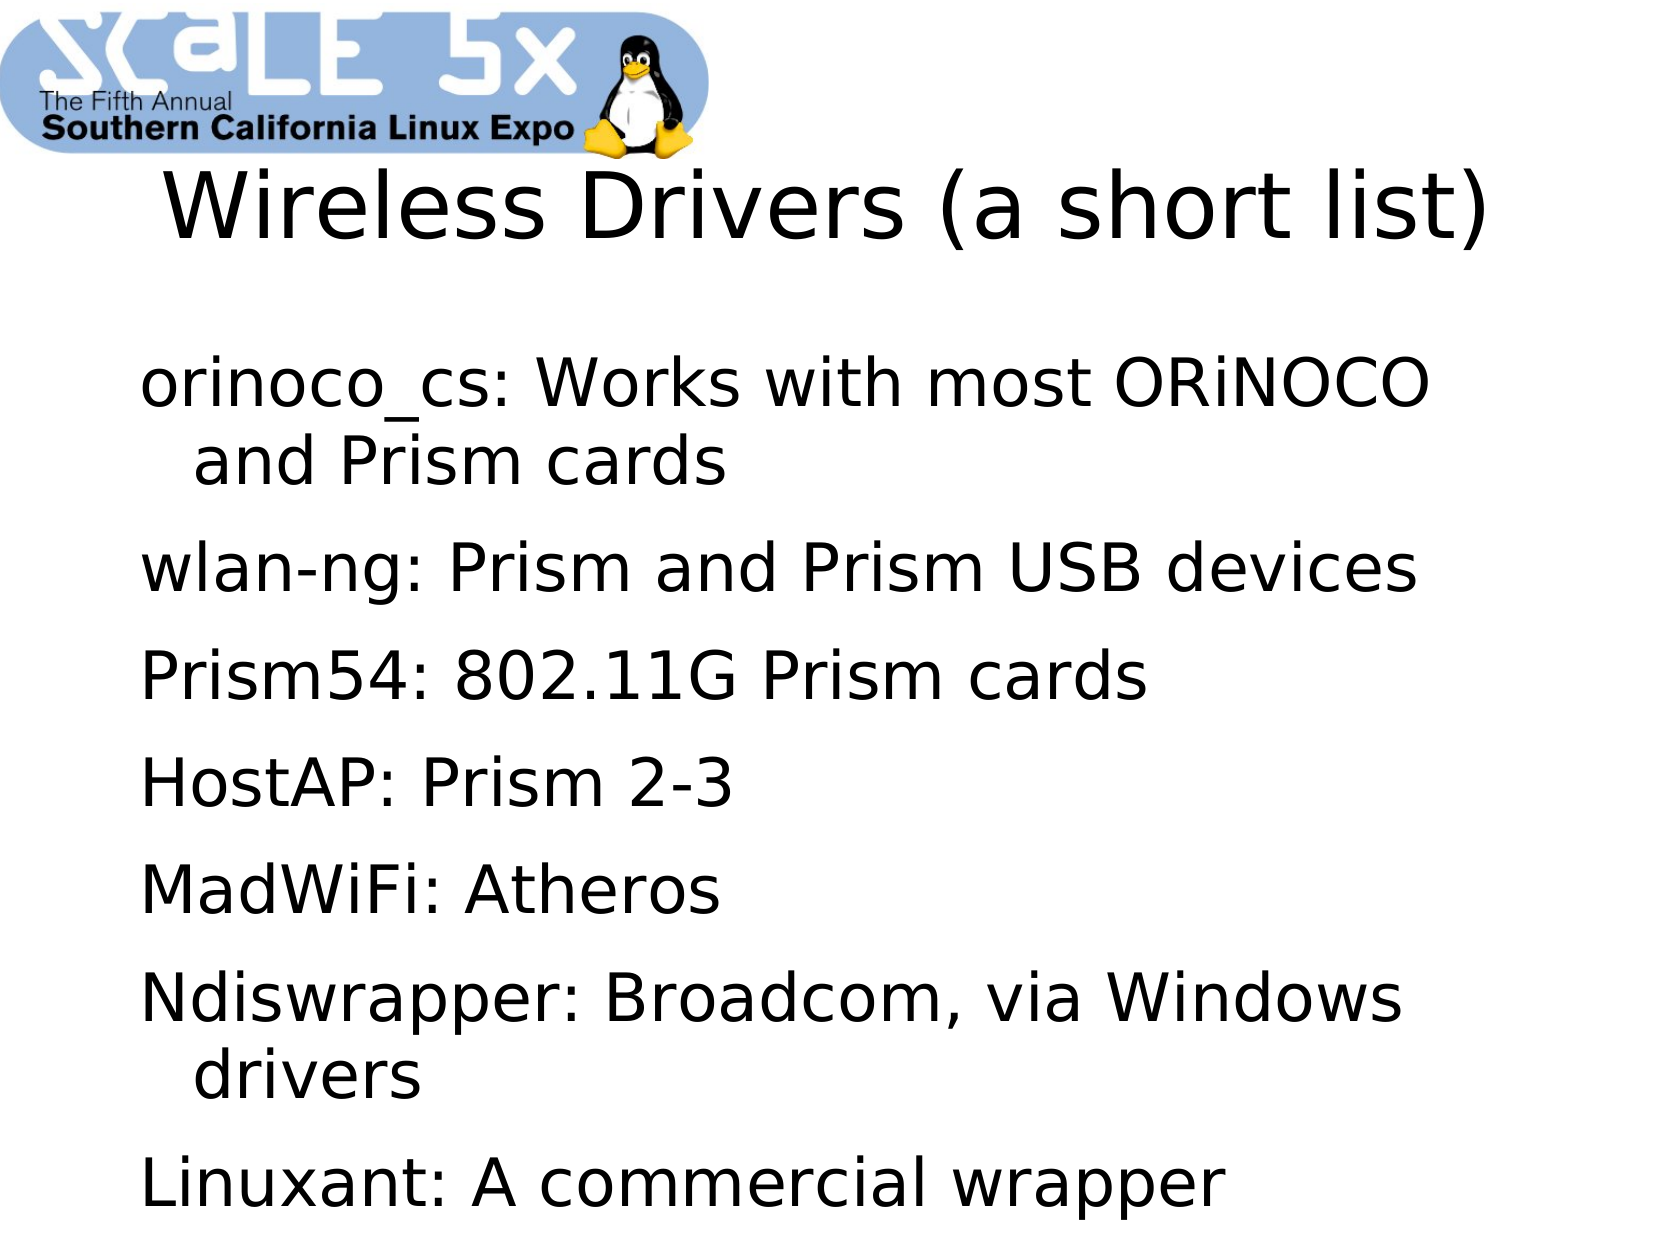

# Wireless Drivers (a short list)
orinoco_cs: Works with most ORiNOCO and Prism cards
wlan-ng: Prism and Prism USB devices
Prism54: 802.11G Prism cards
HostAP: Prism 2-3
MadWiFi: Atheros
Ndiswrapper: Broadcom, via Windows drivers
Linuxant: A commercial wrapper